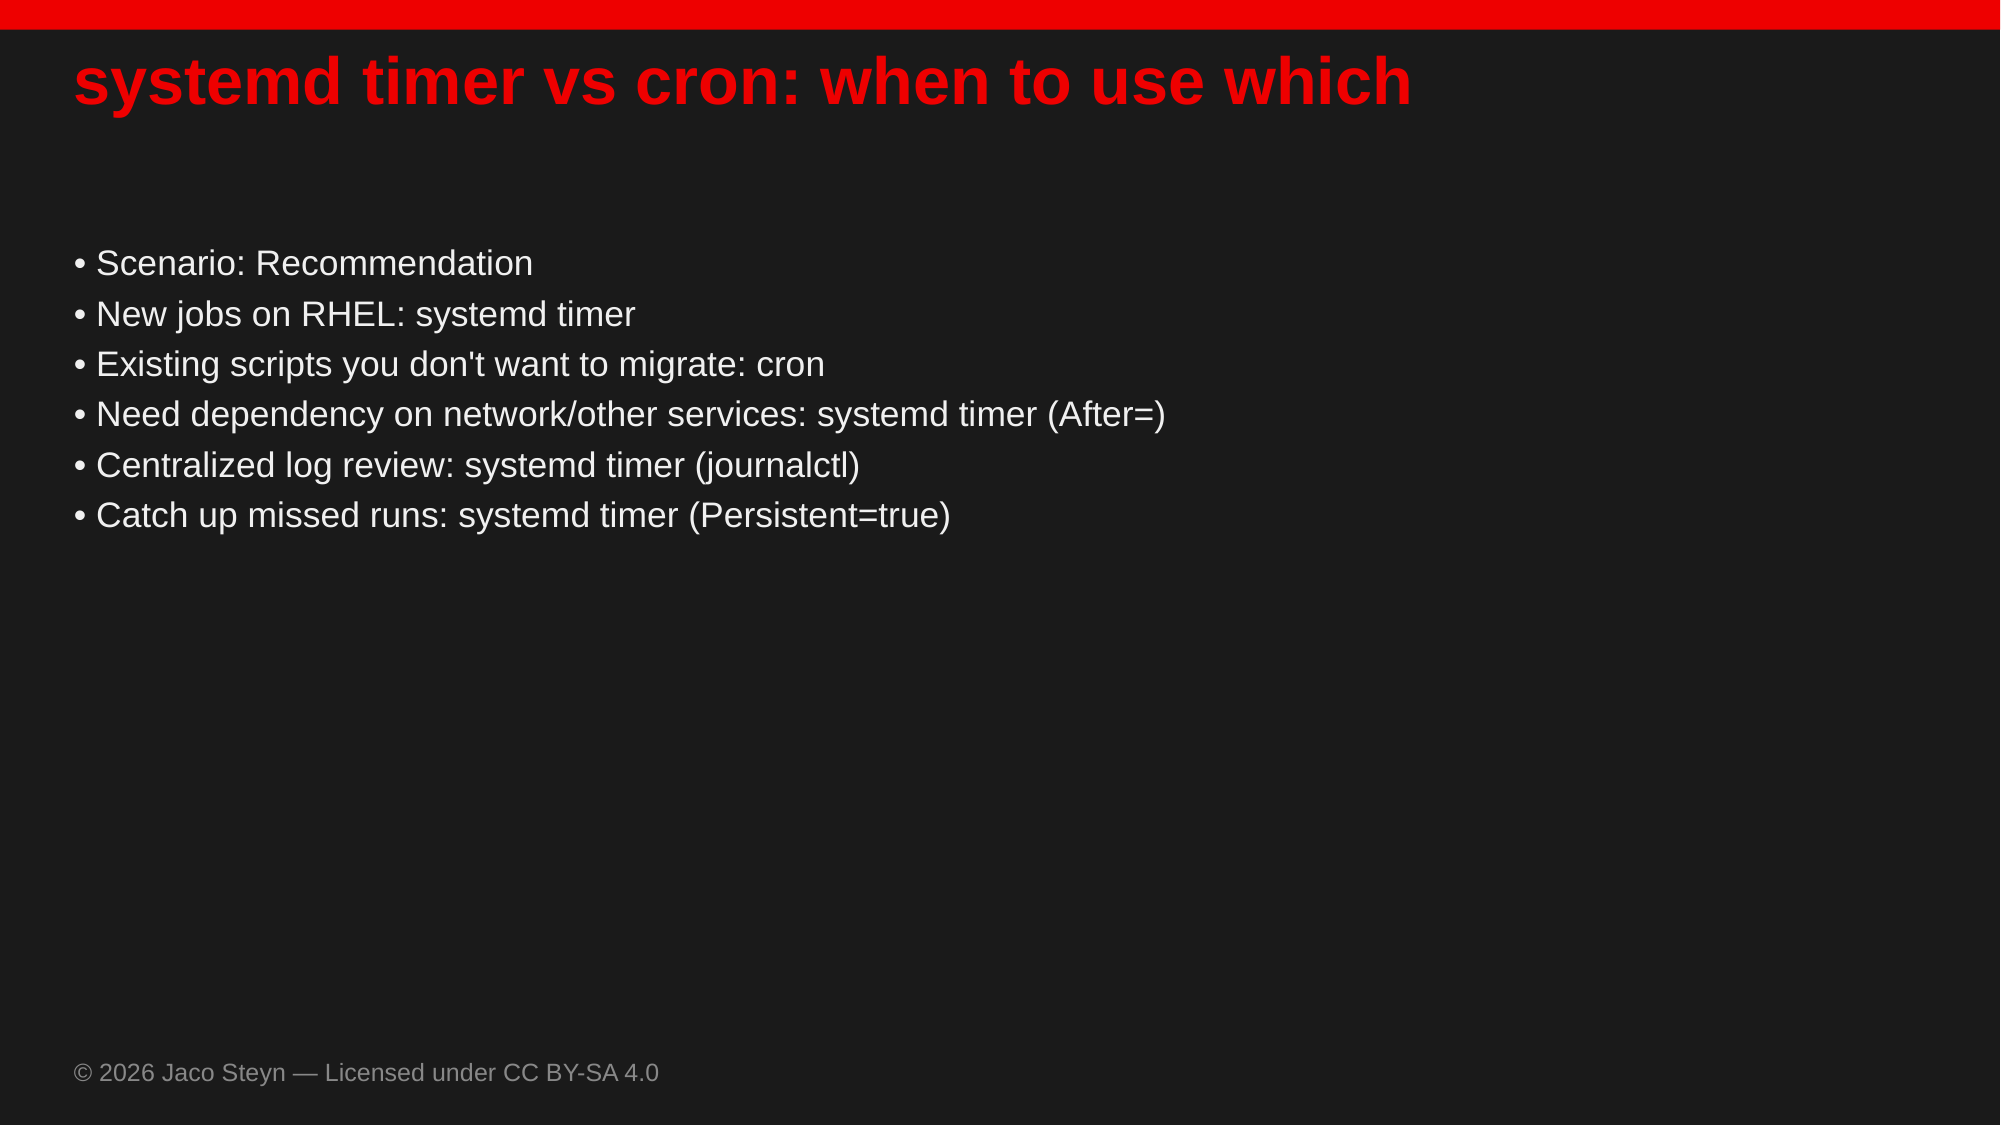

systemd timer vs cron: when to use which
• Scenario: Recommendation
• New jobs on RHEL: systemd timer
• Existing scripts you don't want to migrate: cron
• Need dependency on network/other services: systemd timer (After=)
• Centralized log review: systemd timer (journalctl)
• Catch up missed runs: systemd timer (Persistent=true)
© 2026 Jaco Steyn — Licensed under CC BY-SA 4.0